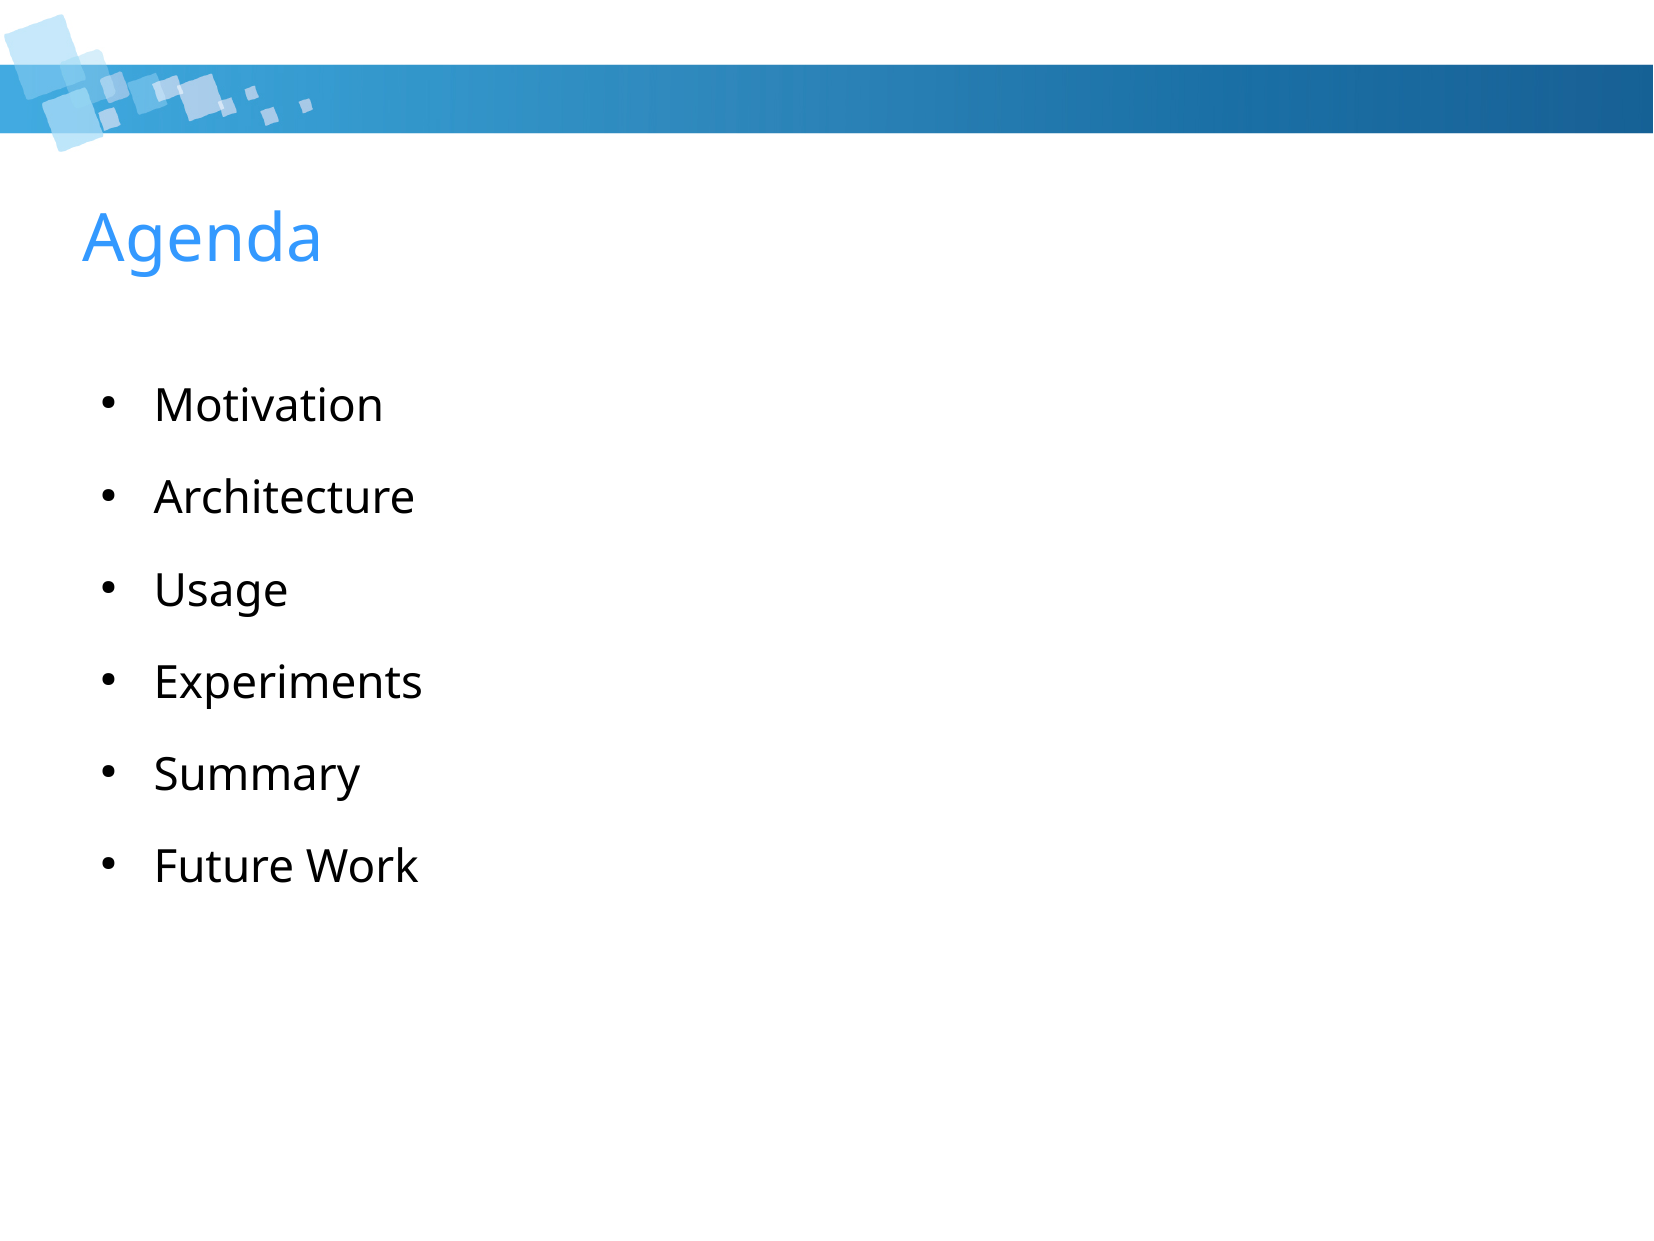

# Agenda
Motivation
Architecture
Usage
Experiments
Summary
Future Work